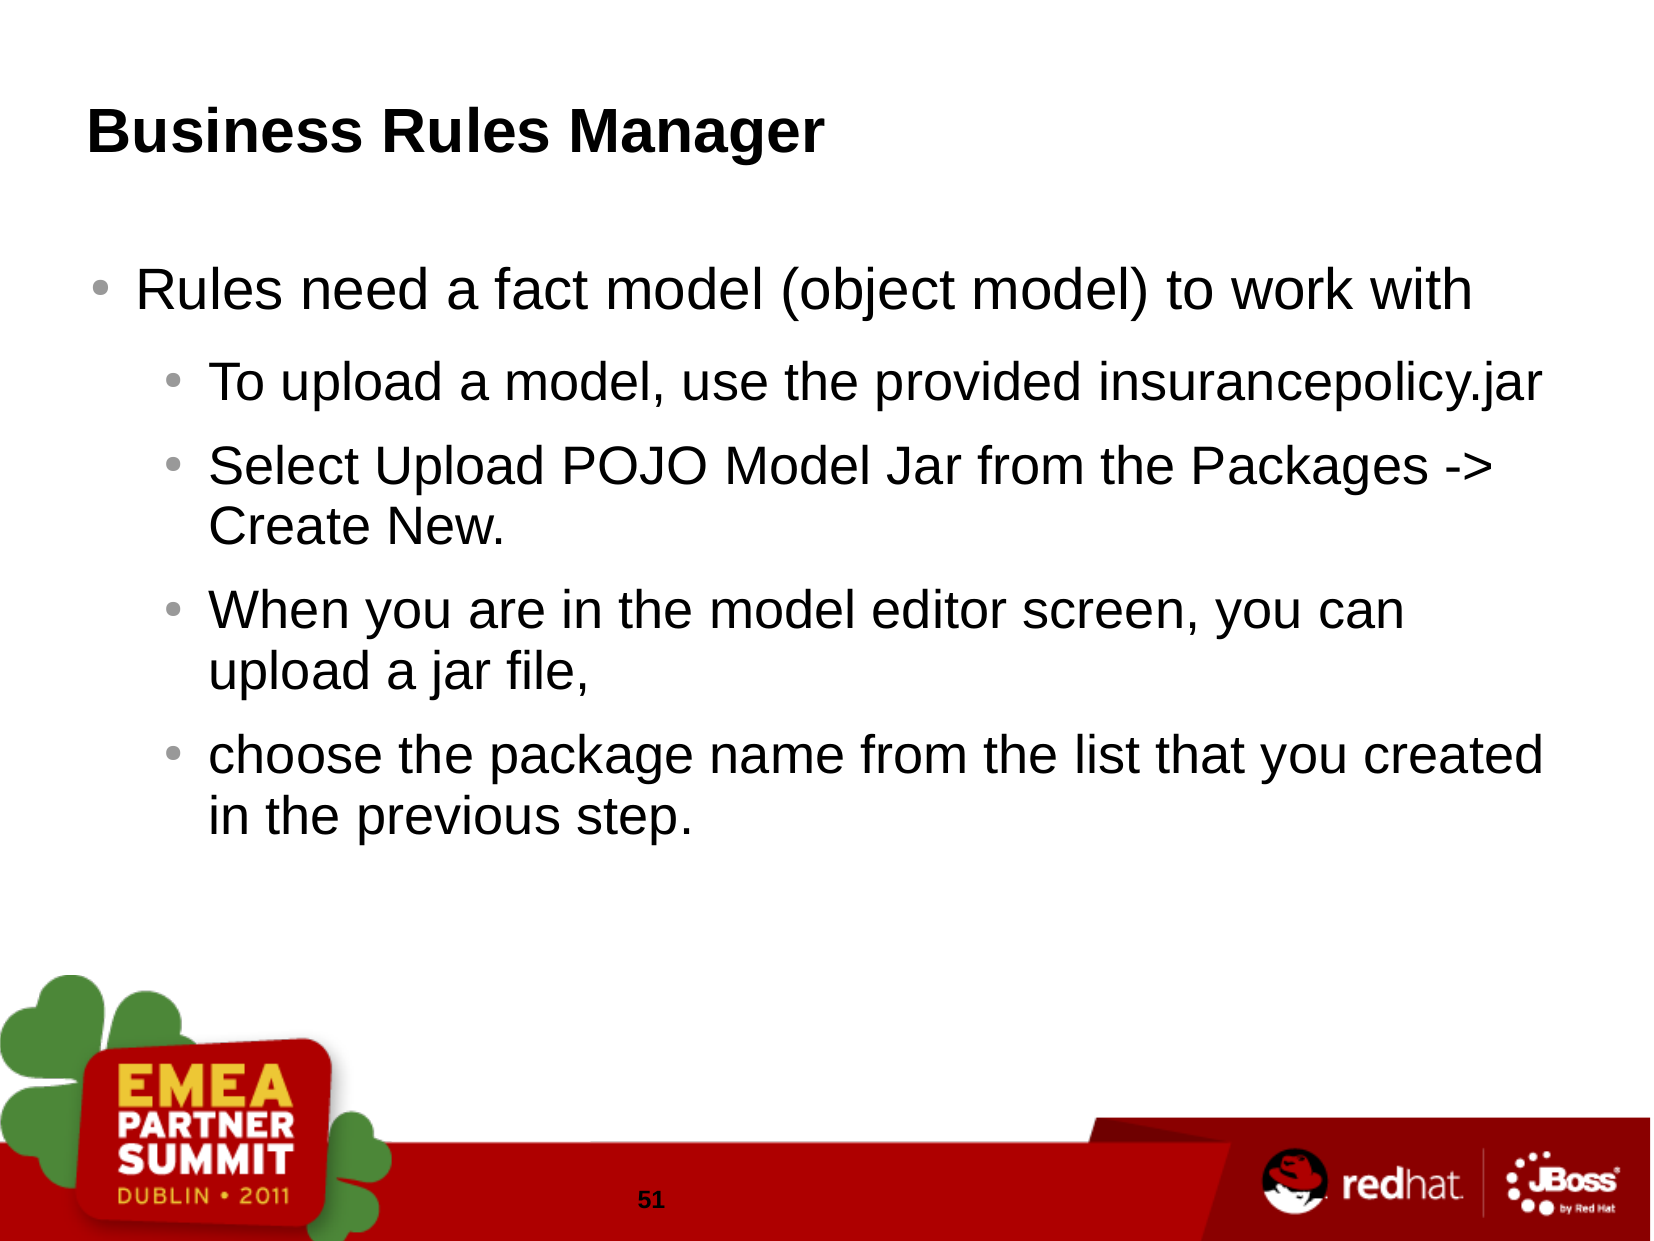

# Business Rules Manager
Rules need a fact model (object model) to work with
To upload a model, use the provided insurancepolicy.jar
Select Upload POJO Model Jar from the Packages -> Create New.
When you are in the model editor screen, you can upload a jar file,
choose the package name from the list that you created in the previous step.